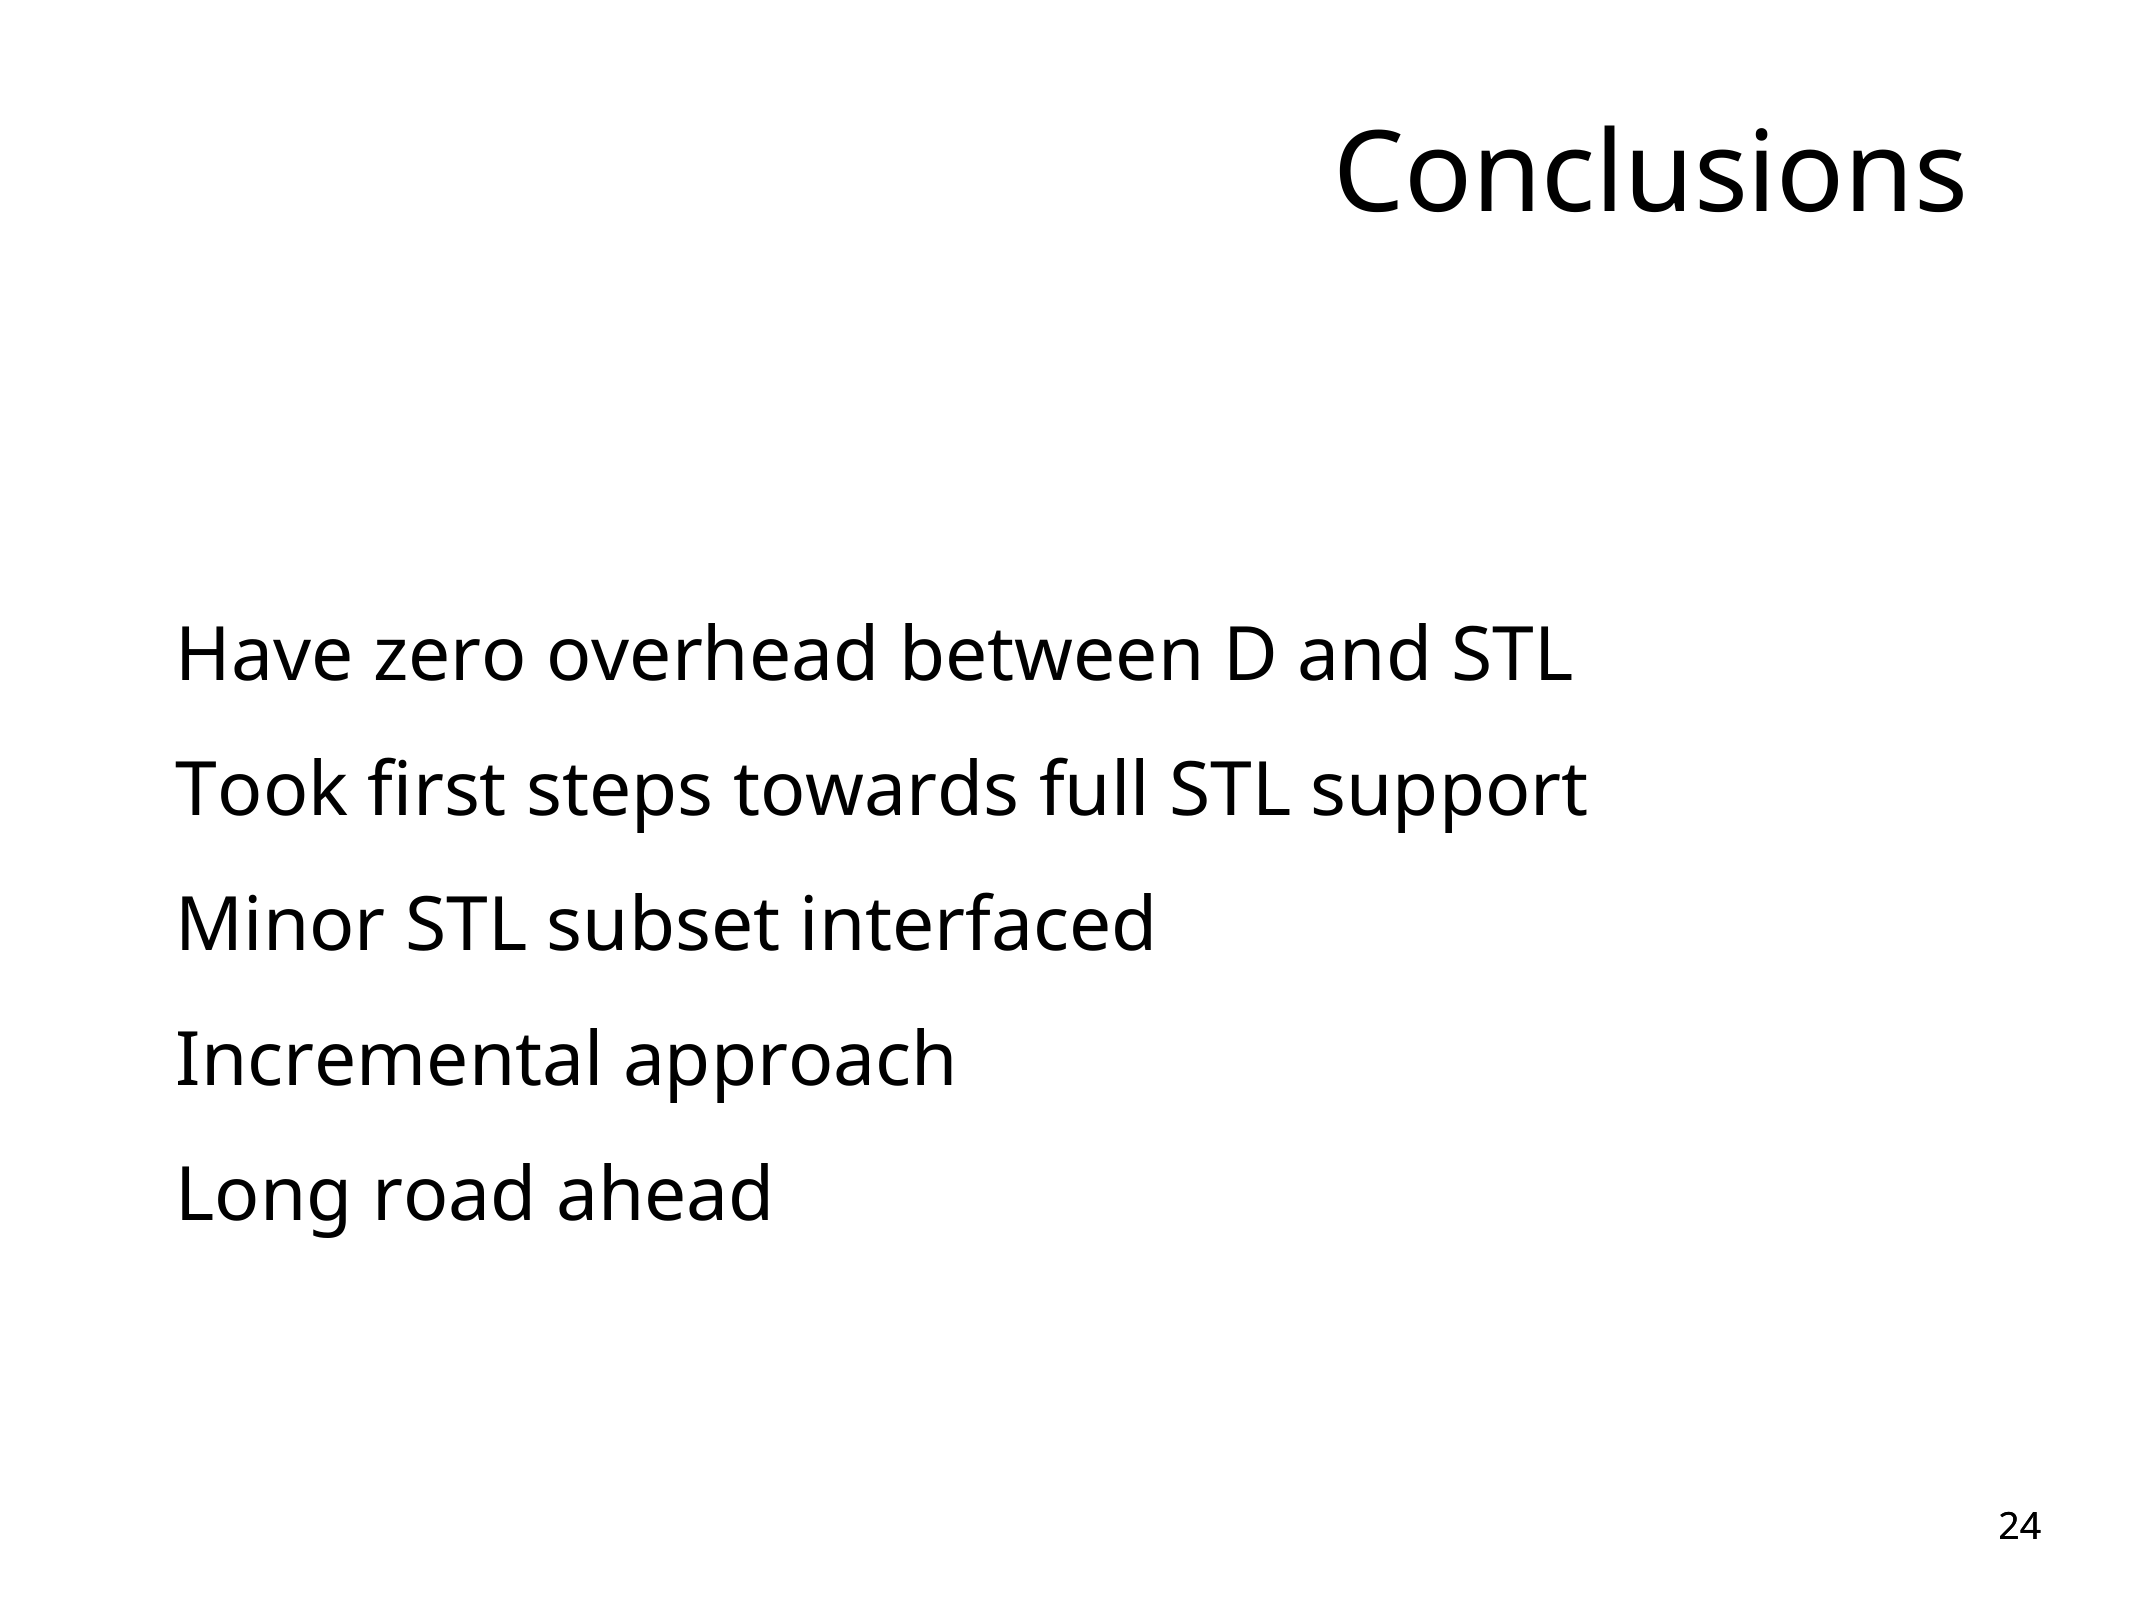

# Conclusions
Have zero overhead between D and STL
Took first steps towards full STL support
Minor STL subset interfaced
Incremental approach
Long road ahead
24